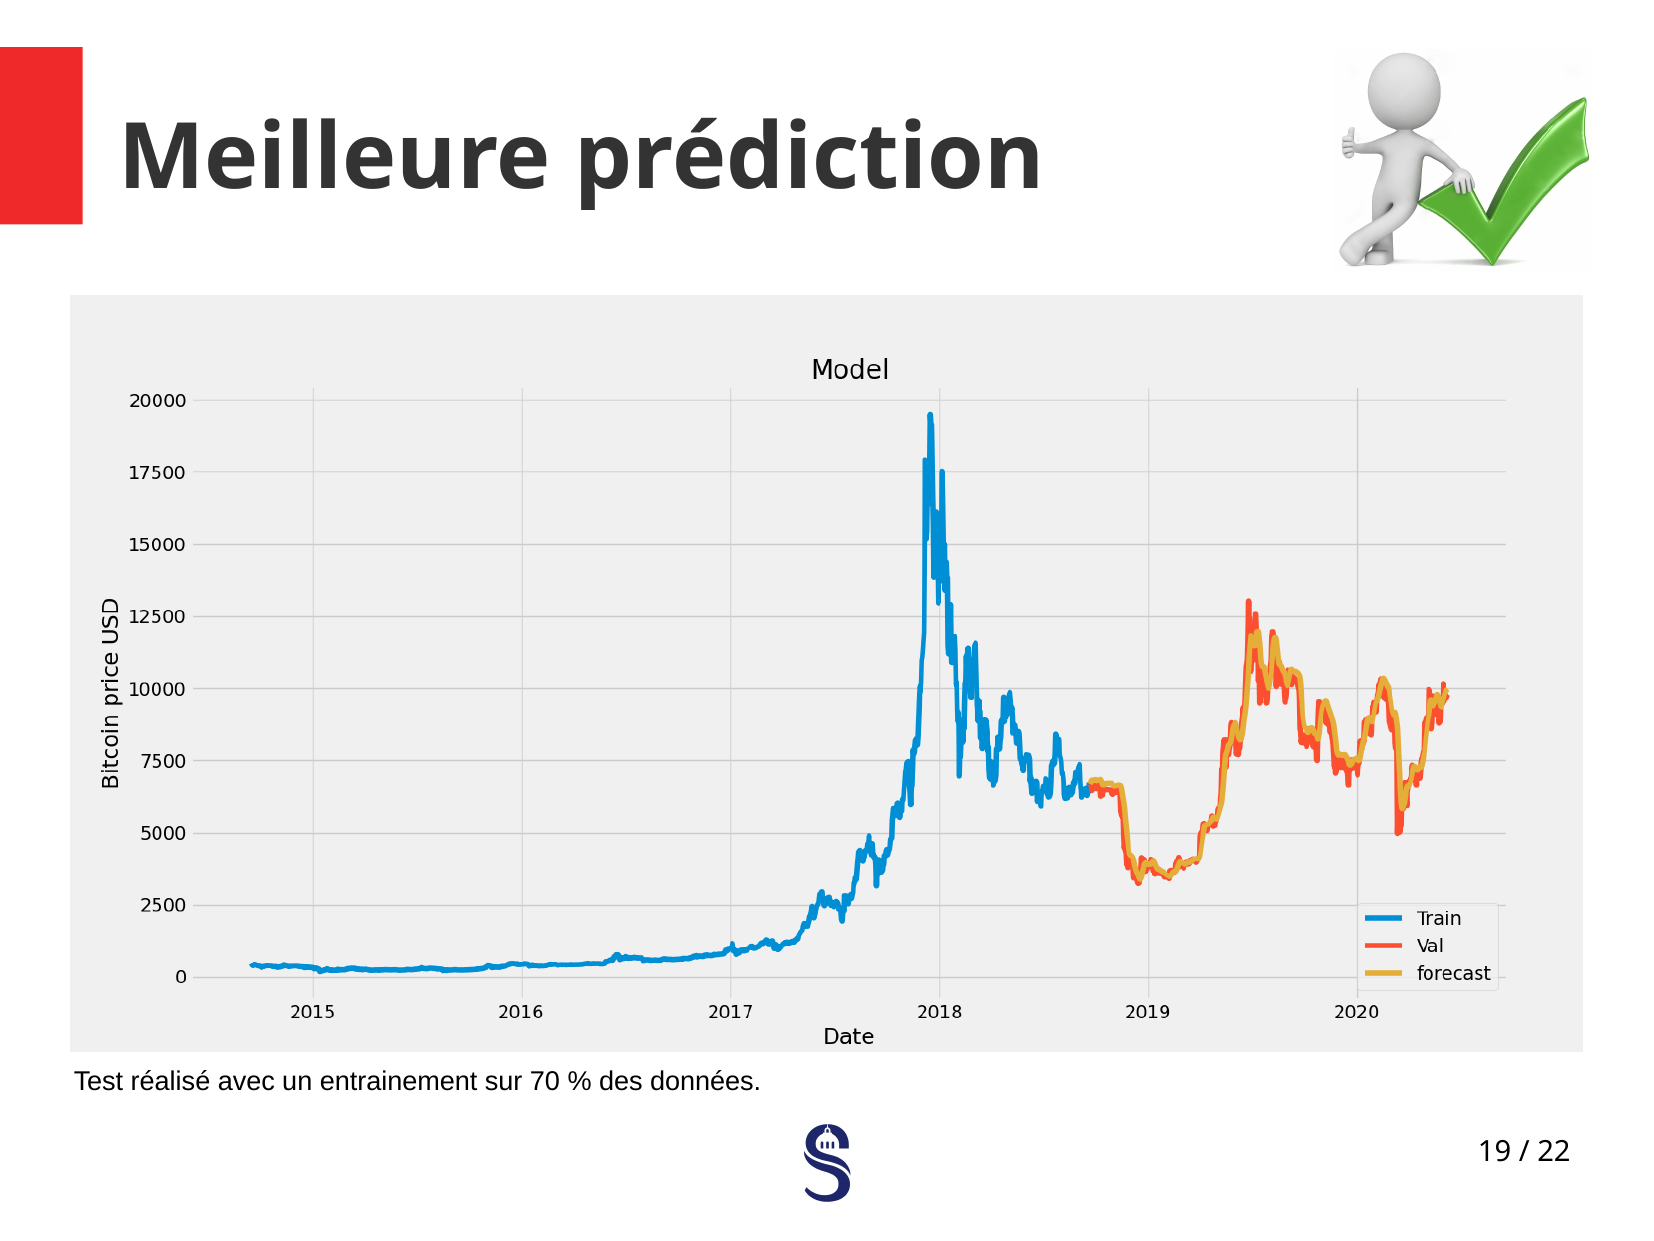

# Meilleure prédiction
Test réalisé avec un entrainement sur 70 % des données.
19